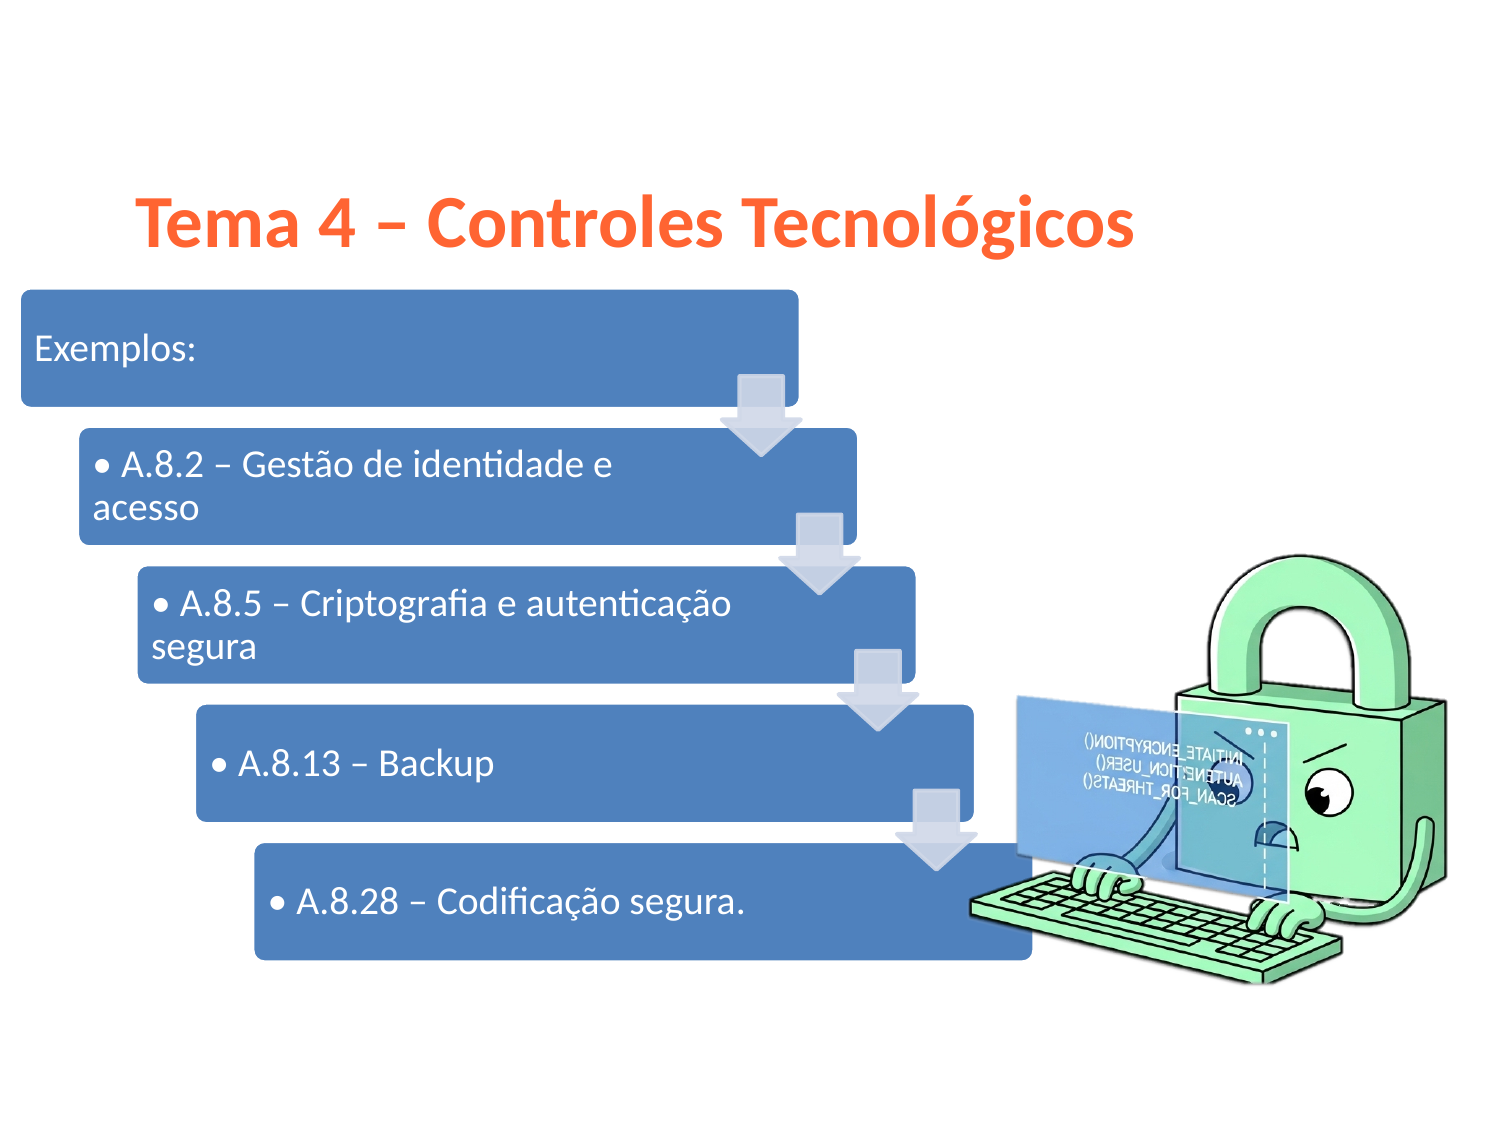

Tema 4 – Controles Tecnológicos
Exemplos:
• A.8.2 – Gestão de identidade e acesso
• A.8.5 – Criptografia e autenticação segura
• A.8.13 – Backup
• A.8.28 – Codificação segura.